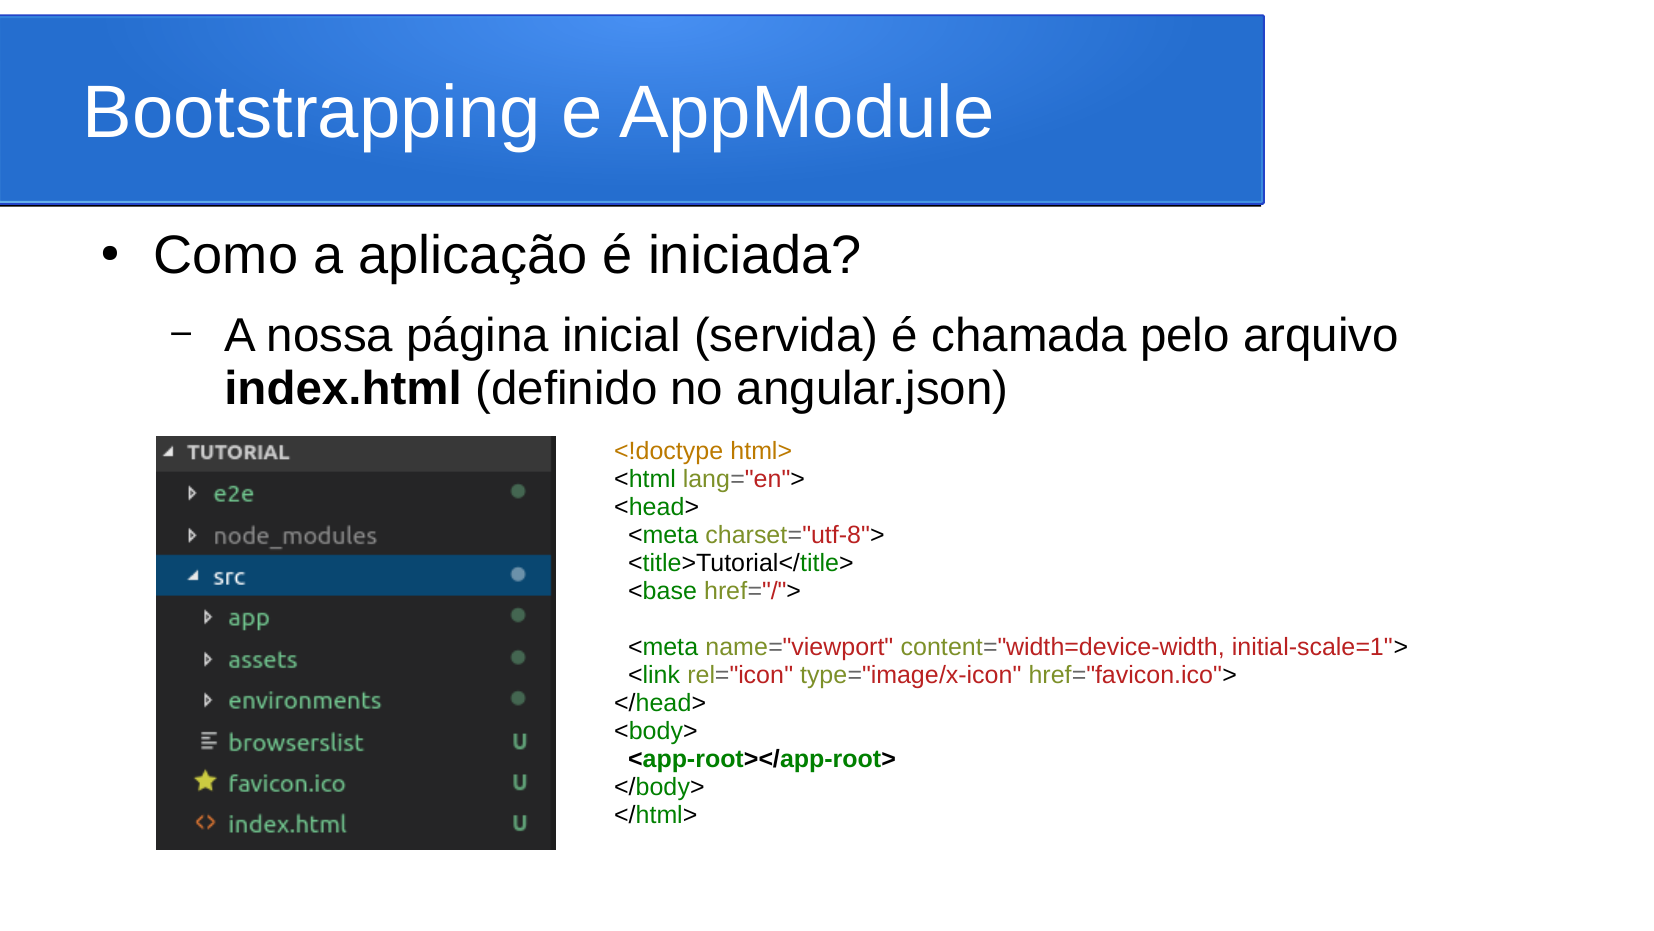

# Bootstrapping e AppModule
Como a aplicação é iniciada?
A nossa página inicial (servida) é chamada pelo arquivo index.html (definido no angular.json)
<!doctype html>
<html lang="en">
<head>
 <meta charset="utf-8">
 <title>Tutorial</title>
 <base href="/">
 <meta name="viewport" content="width=device-width, initial-scale=1">
 <link rel="icon" type="image/x-icon" href="favicon.ico">
</head>
<body>
 <app-root></app-root>
</body>
</html>